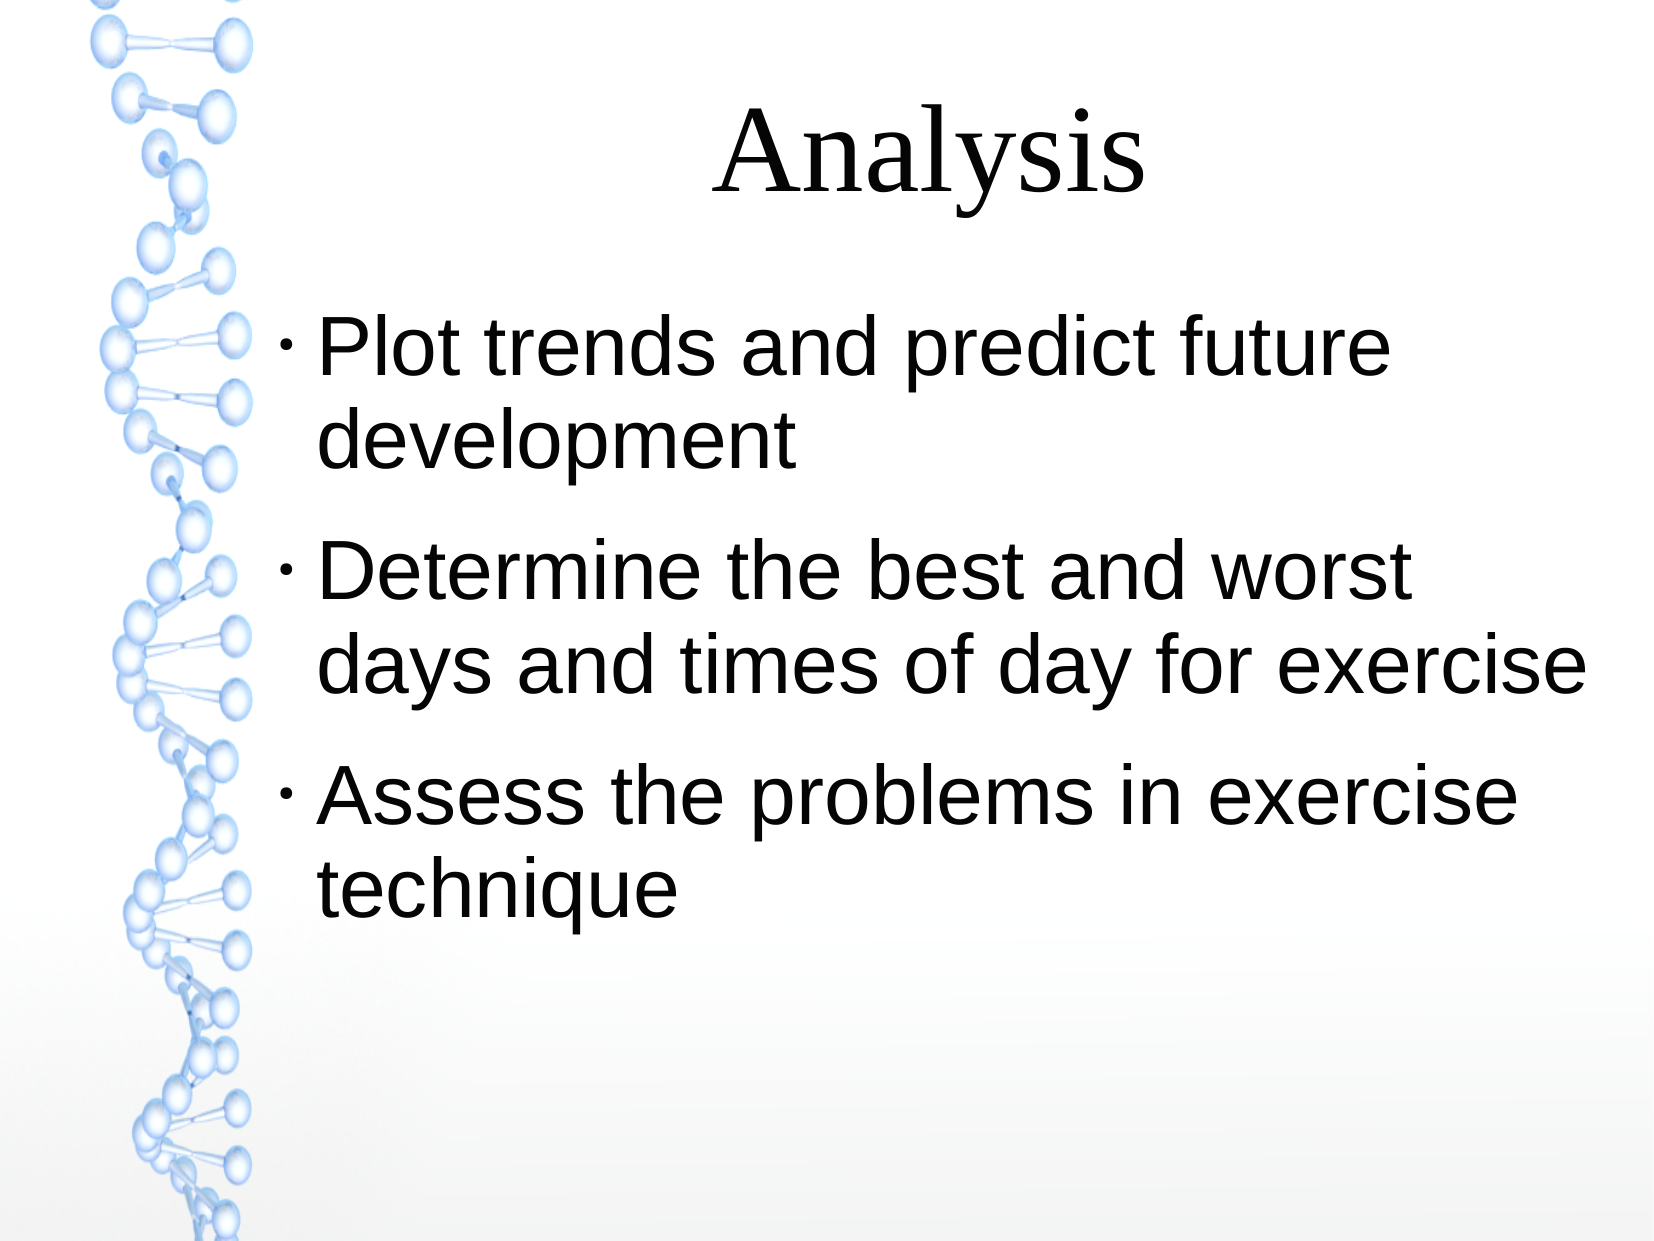

# Analysis
Plot trends and predict future development
Determine the best and worst days and times of day for exercise
Assess the problems in exercise technique